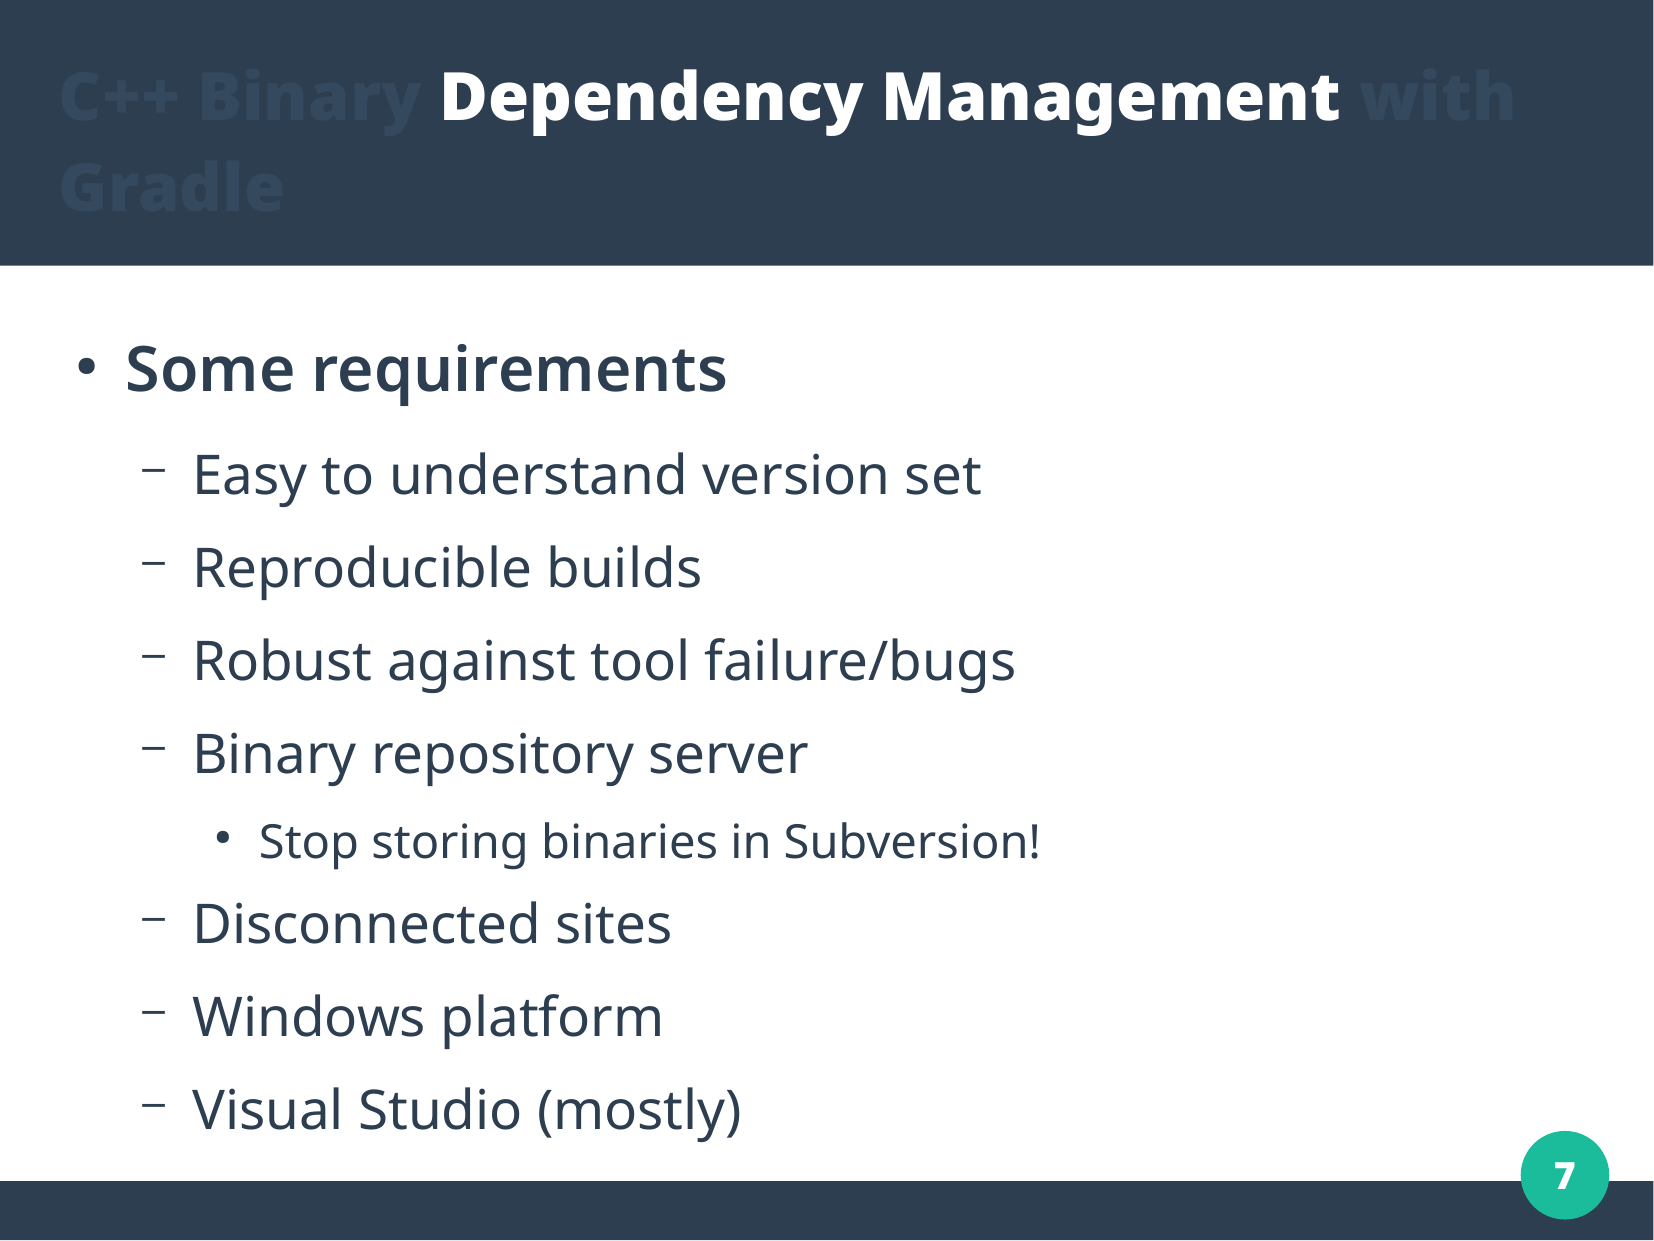

# C++ Binary Dependency Management with Gradle
Some requirements
Easy to understand version set
Reproducible builds
Robust against tool failure/bugs
Binary repository server
Stop storing binaries in Subversion!
Disconnected sites
Windows platform
Visual Studio (mostly)
7